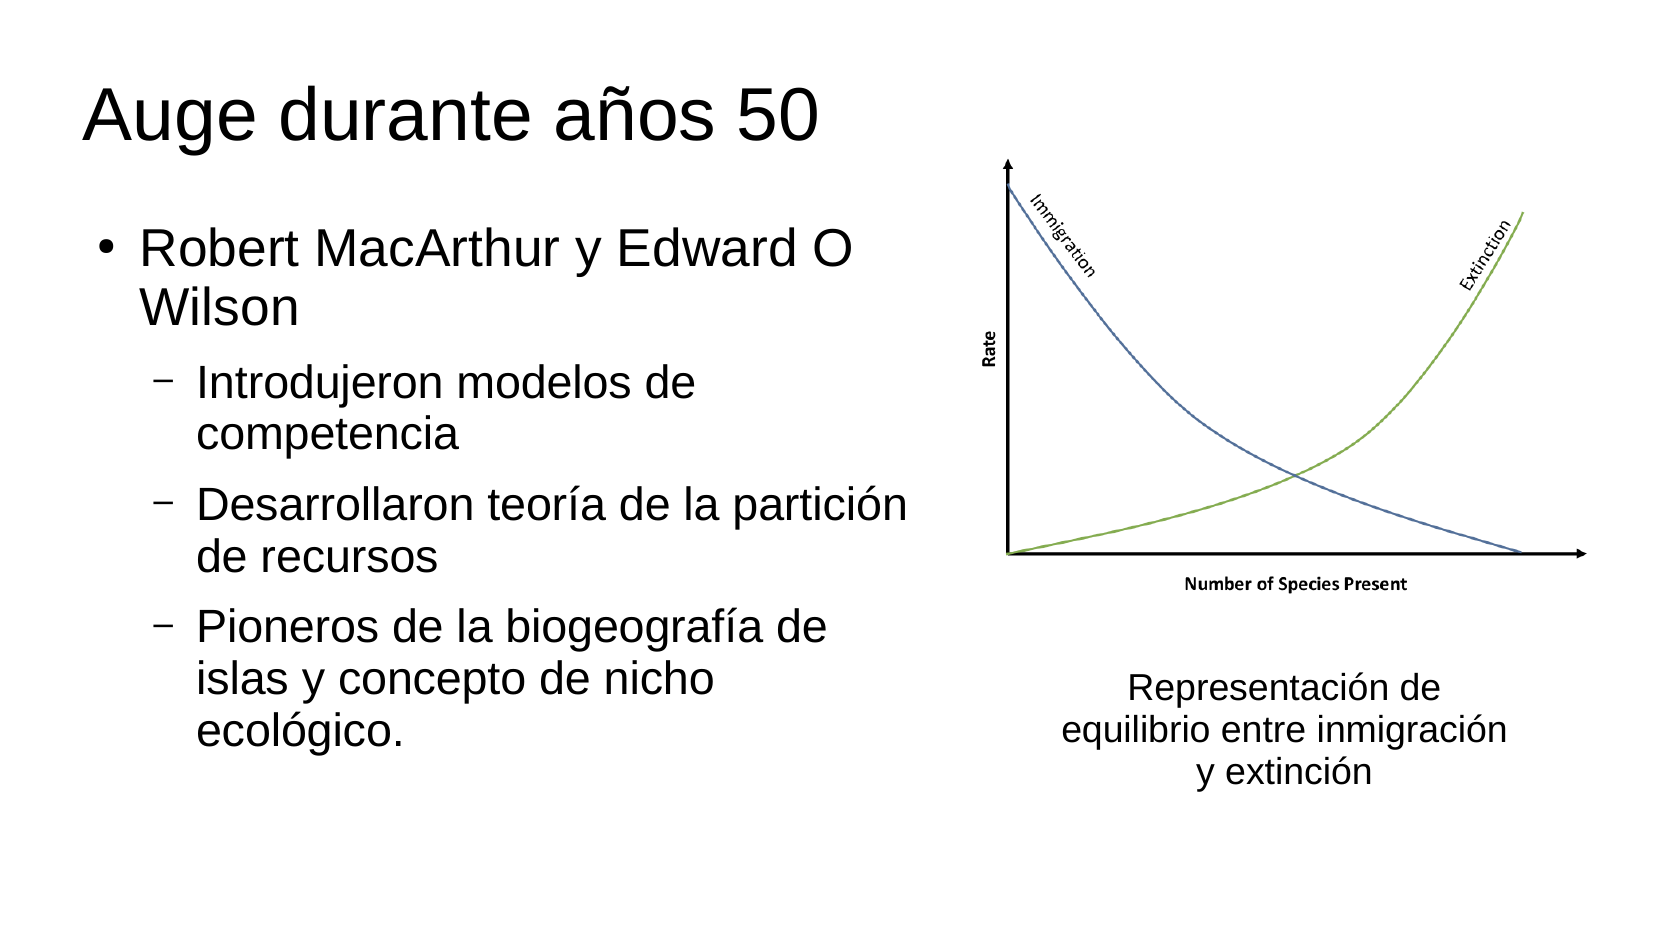

# Auge durante años 50
Robert MacArthur y Edward O Wilson
Introdujeron modelos de competencia
Desarrollaron teoría de la partición de recursos
Pioneros de la biogeografía de islas y concepto de nicho ecológico.
Representación de equilibrio entre inmigración y extinción